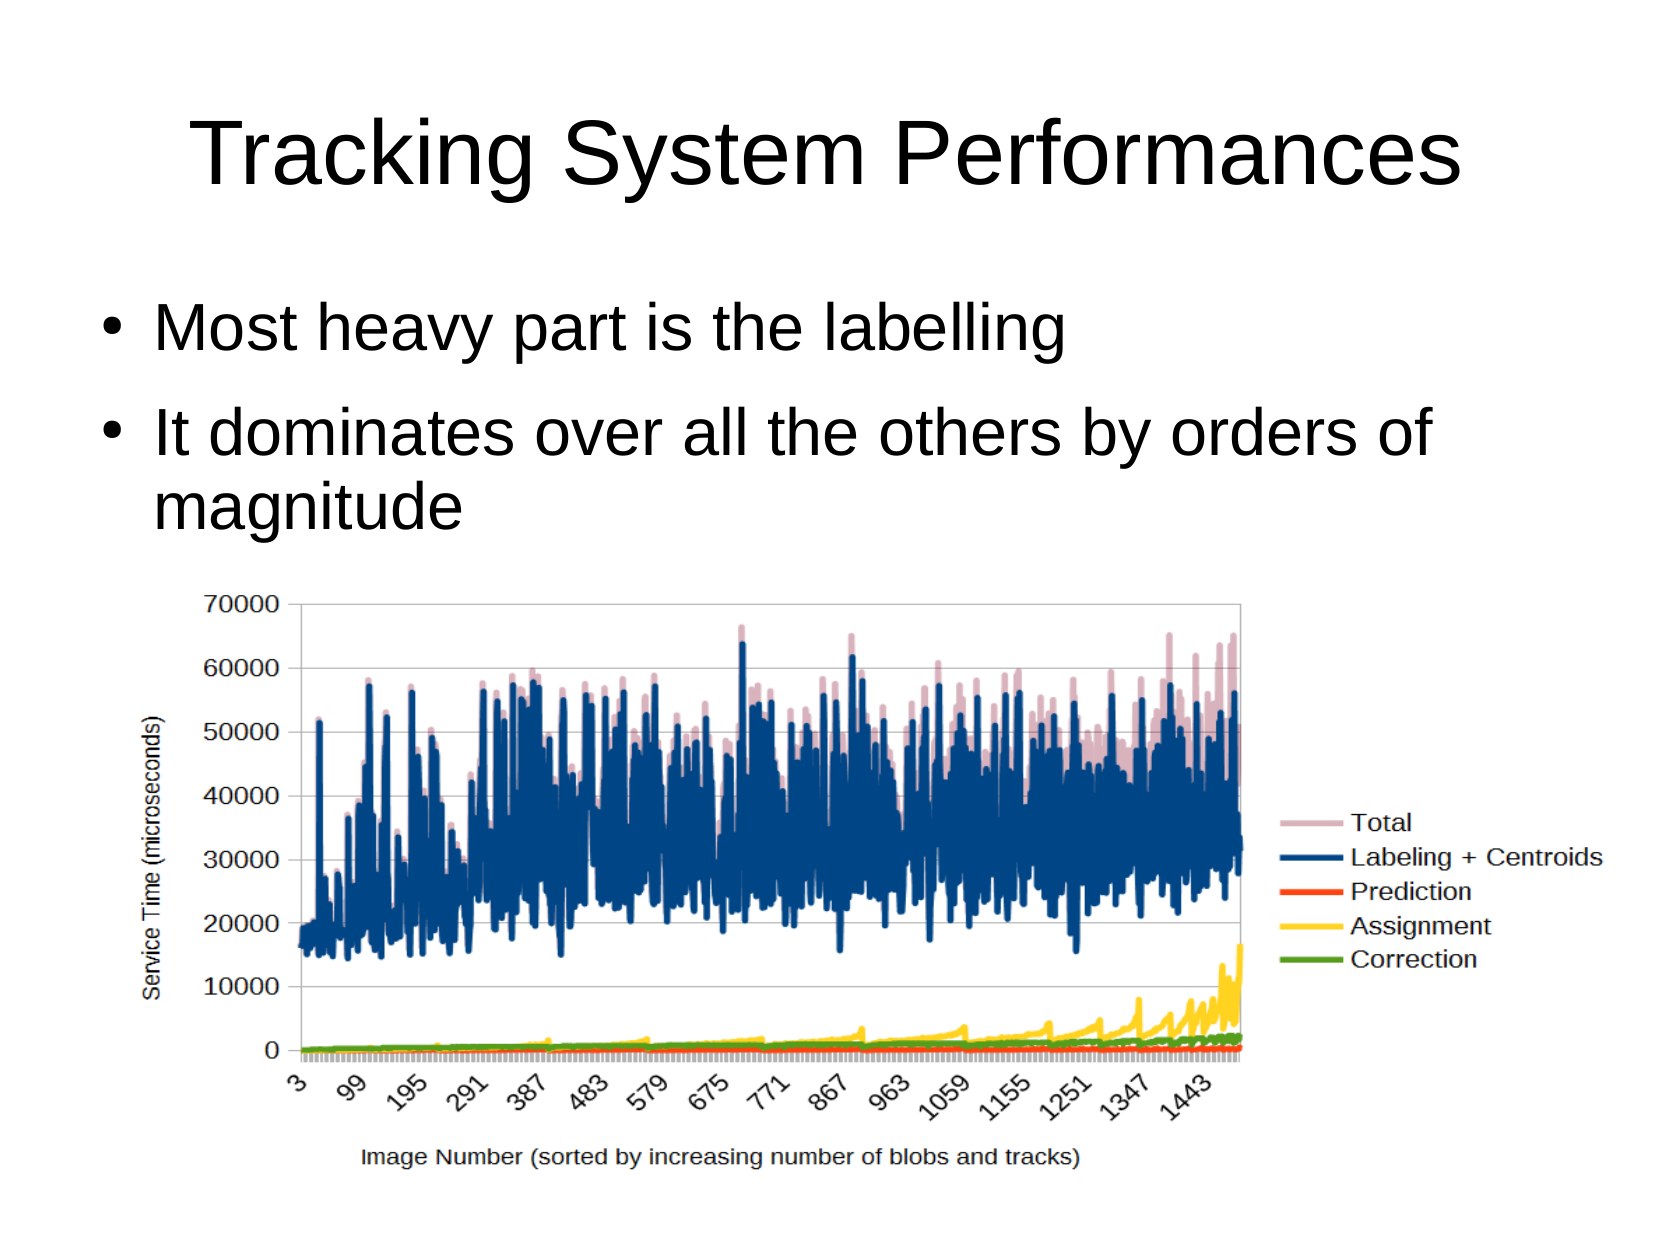

# Tracking System Performances
Most heavy part is the labelling
It dominates over all the others by orders of magnitude